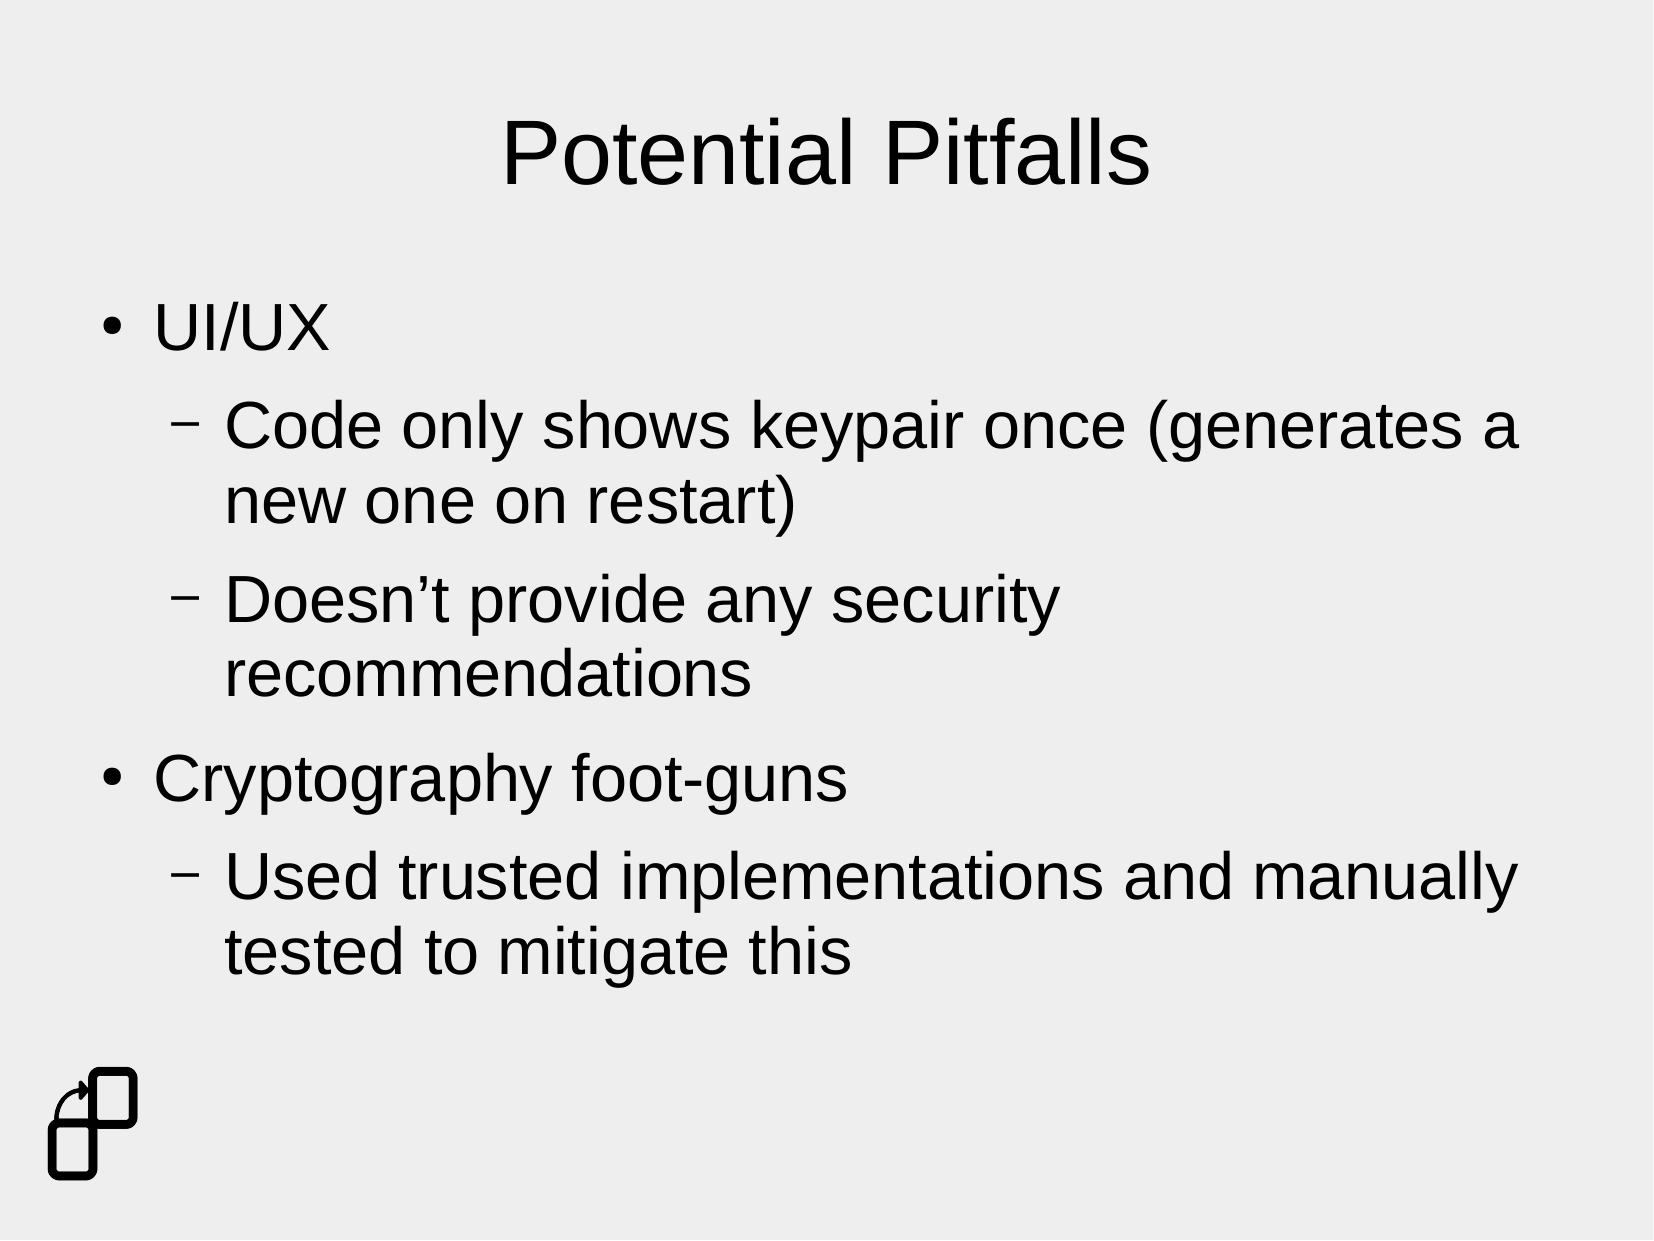

# Potential Pitfalls
UI/UX
Code only shows keypair once (generates a new one on restart)
Doesn’t provide any security recommendations
Cryptography foot-guns
Used trusted implementations and manually tested to mitigate this